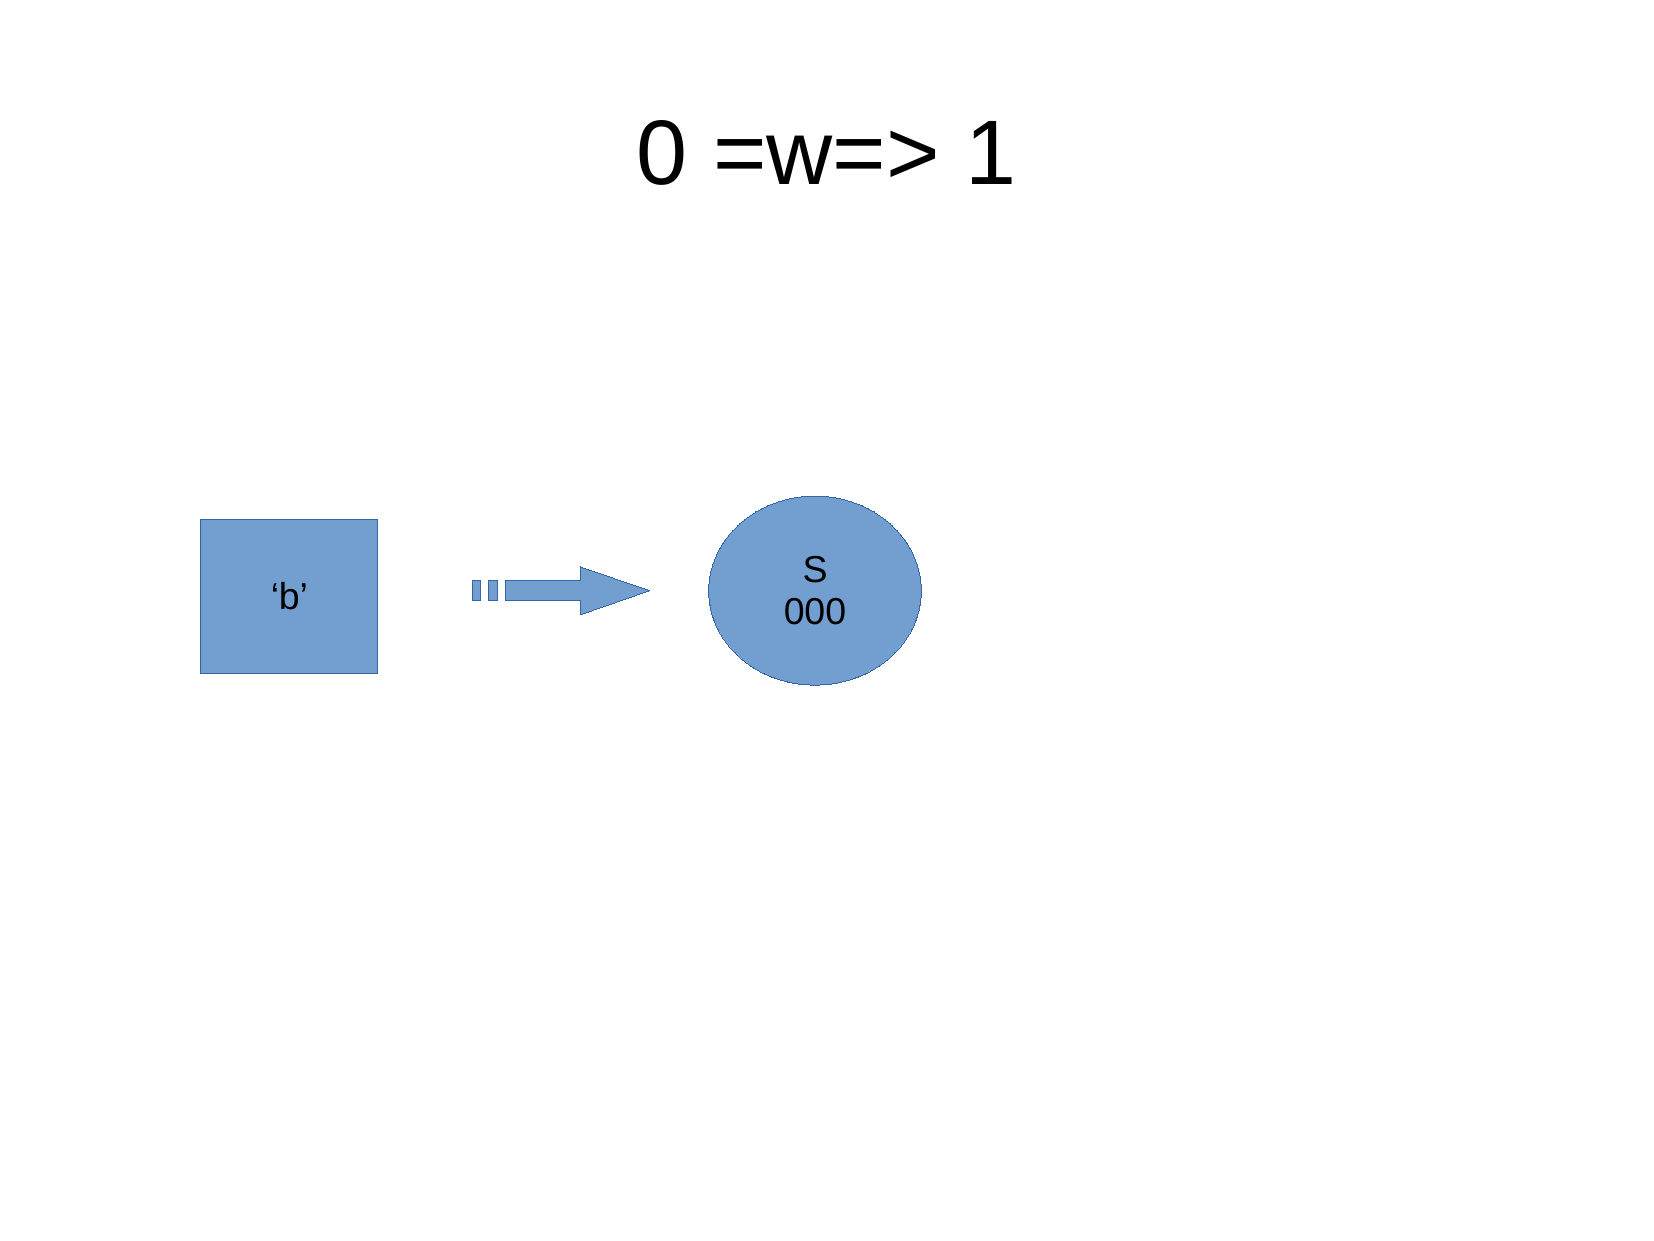

# 0 =w=> 1
S
000
‘b’